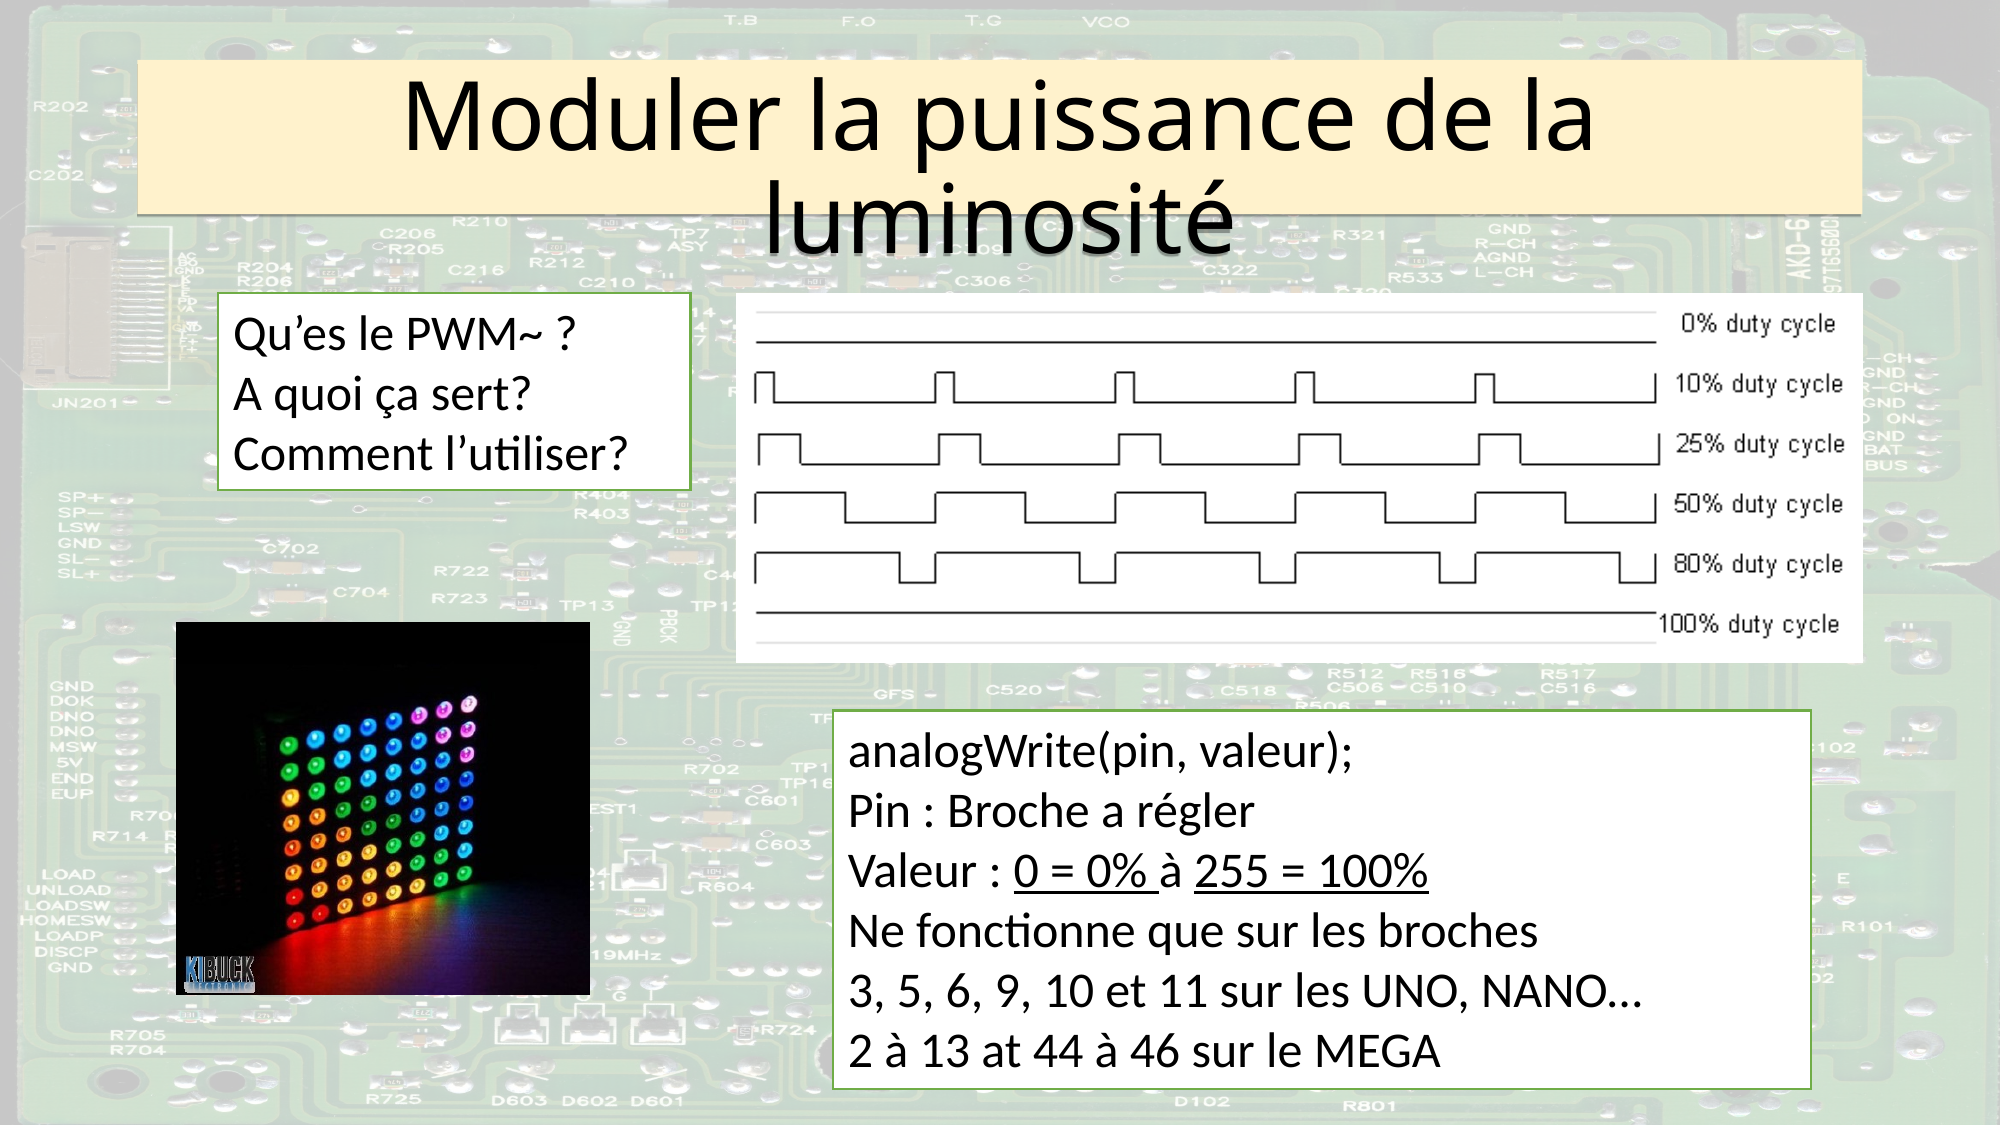

Moduler la puissance de la luminosité
Qu’es le PWM~ ?
A quoi ça sert?
Comment l’utiliser?
analogWrite(pin, valeur);
Pin : Broche a régler
Valeur : 0 = 0% à 255 = 100%
Ne fonctionne que sur les broches
3, 5, 6, 9, 10 et 11 sur les UNO, NANO…
2 à 13 at 44 à 46 sur le MEGA